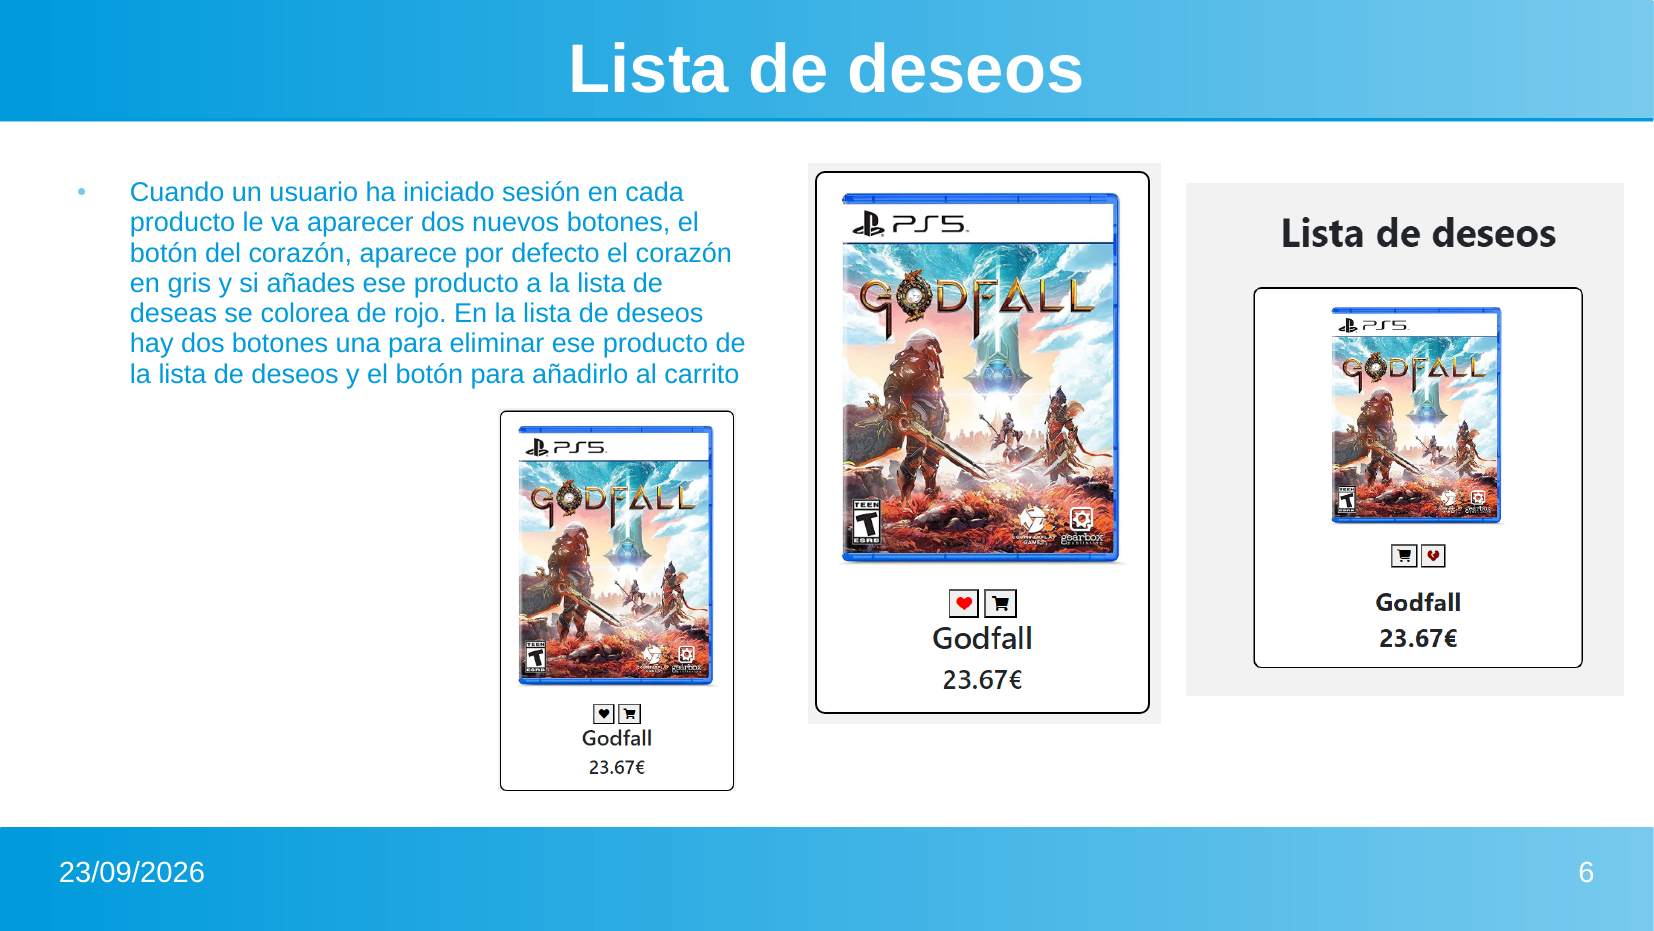

# Lista de deseos
Cuando un usuario ha iniciado sesión en cada producto le va aparecer dos nuevos botones, el botón del corazón, aparece por defecto el corazón en gris y si añades ese producto a la lista de deseas se colorea de rojo. En la lista de deseos hay dos botones una para eliminar ese producto de la lista de deseos y el botón para añadirlo al carrito
6